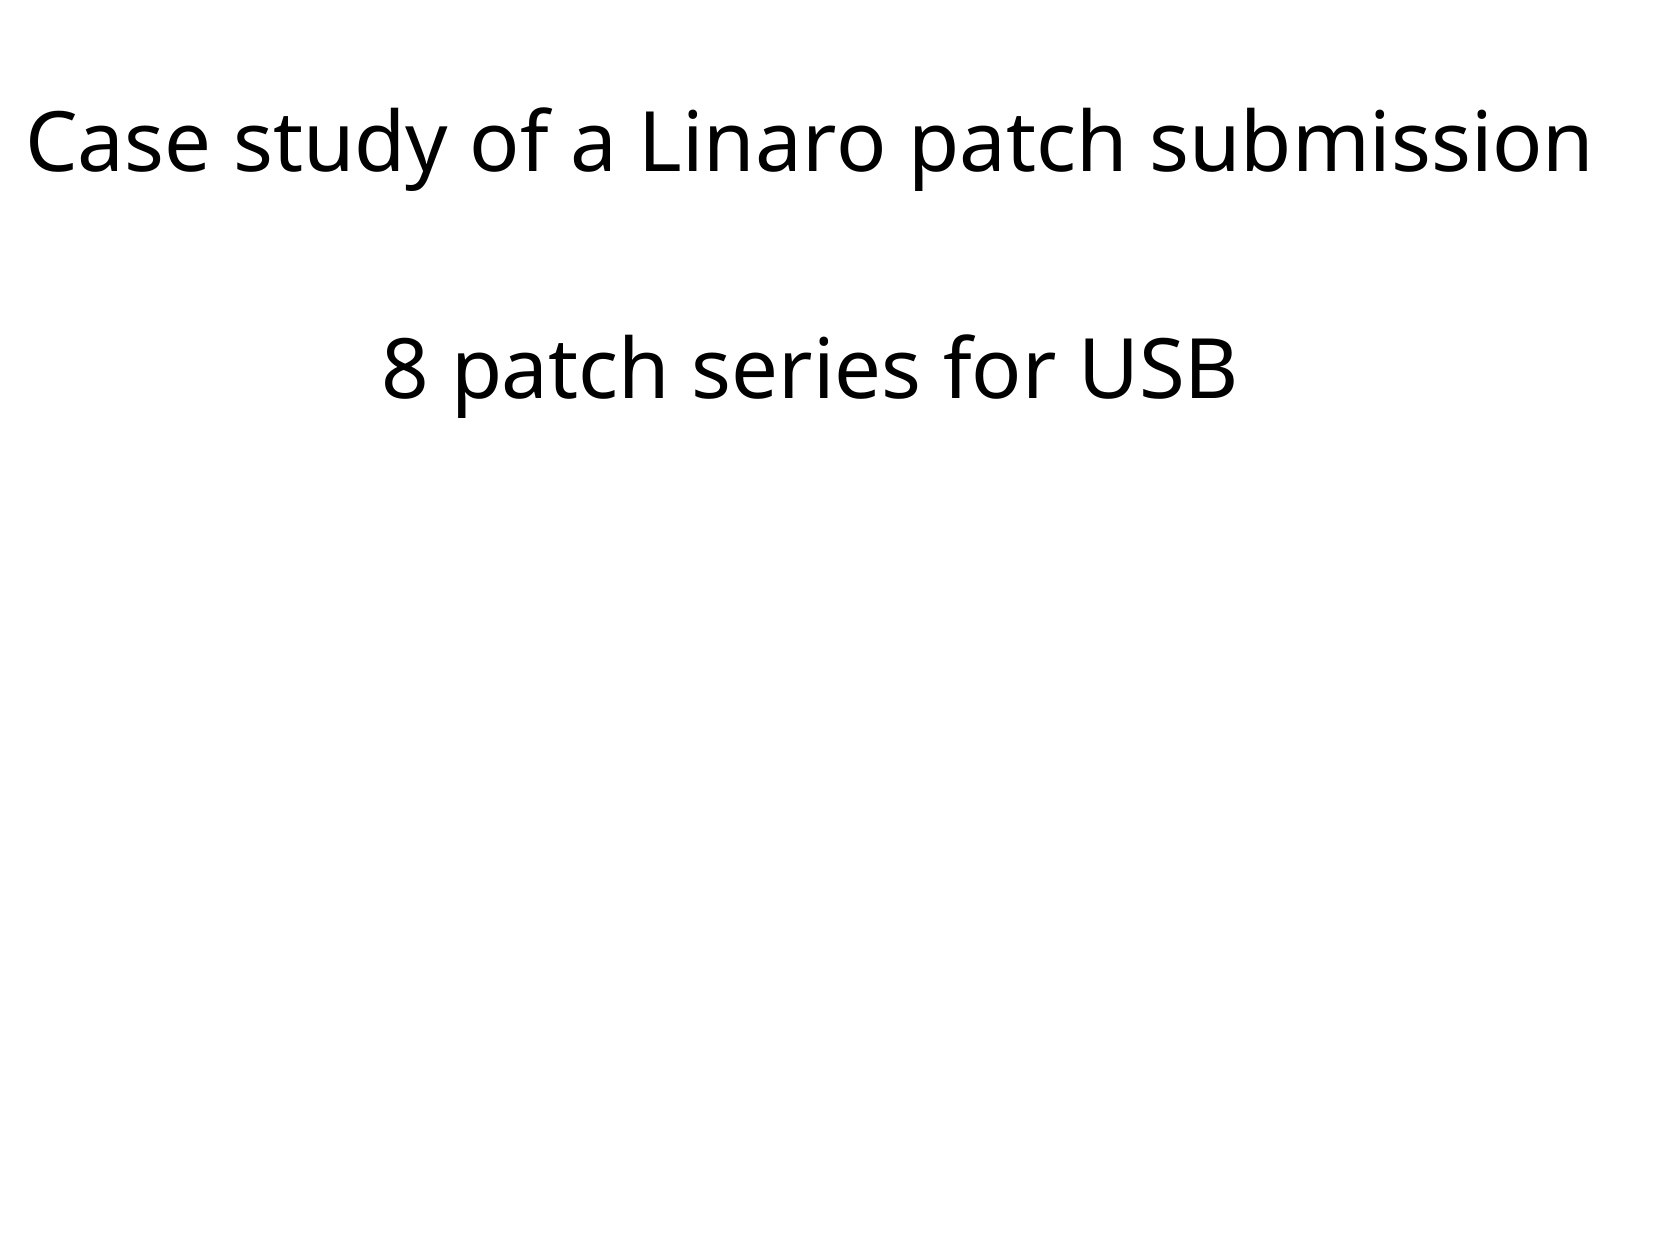

Case study of a Linaro patch submission
8 patch series for USB